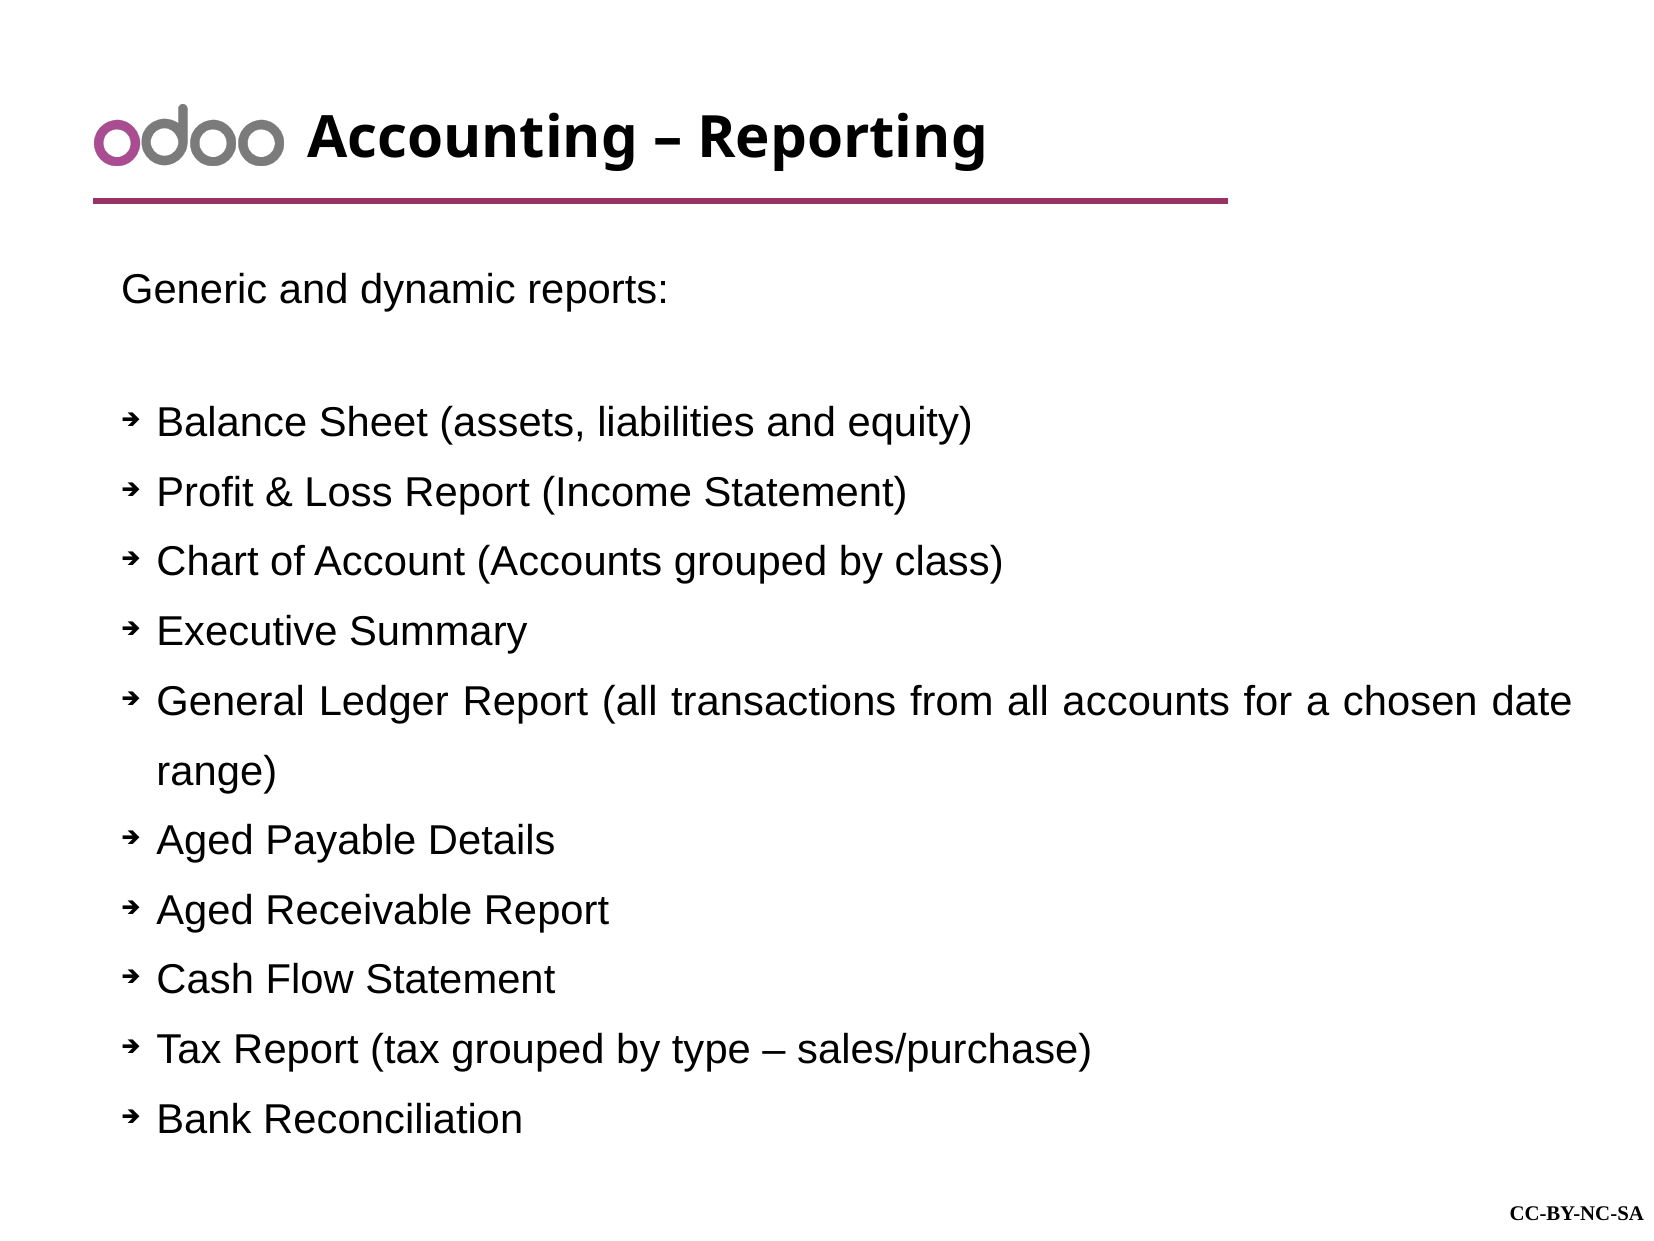

# Accounting – Reporting
Generic and dynamic reports:
Balance Sheet (assets, liabilities and equity)
Profit & Loss Report (Income Statement)
Chart of Account (Accounts grouped by class)
Executive Summary
General Ledger Report (all transactions from all accounts for a chosen date range)
Aged Payable Details
Aged Receivable Report
Cash Flow Statement
Tax Report (tax grouped by type – sales/purchase)
Bank Reconciliation